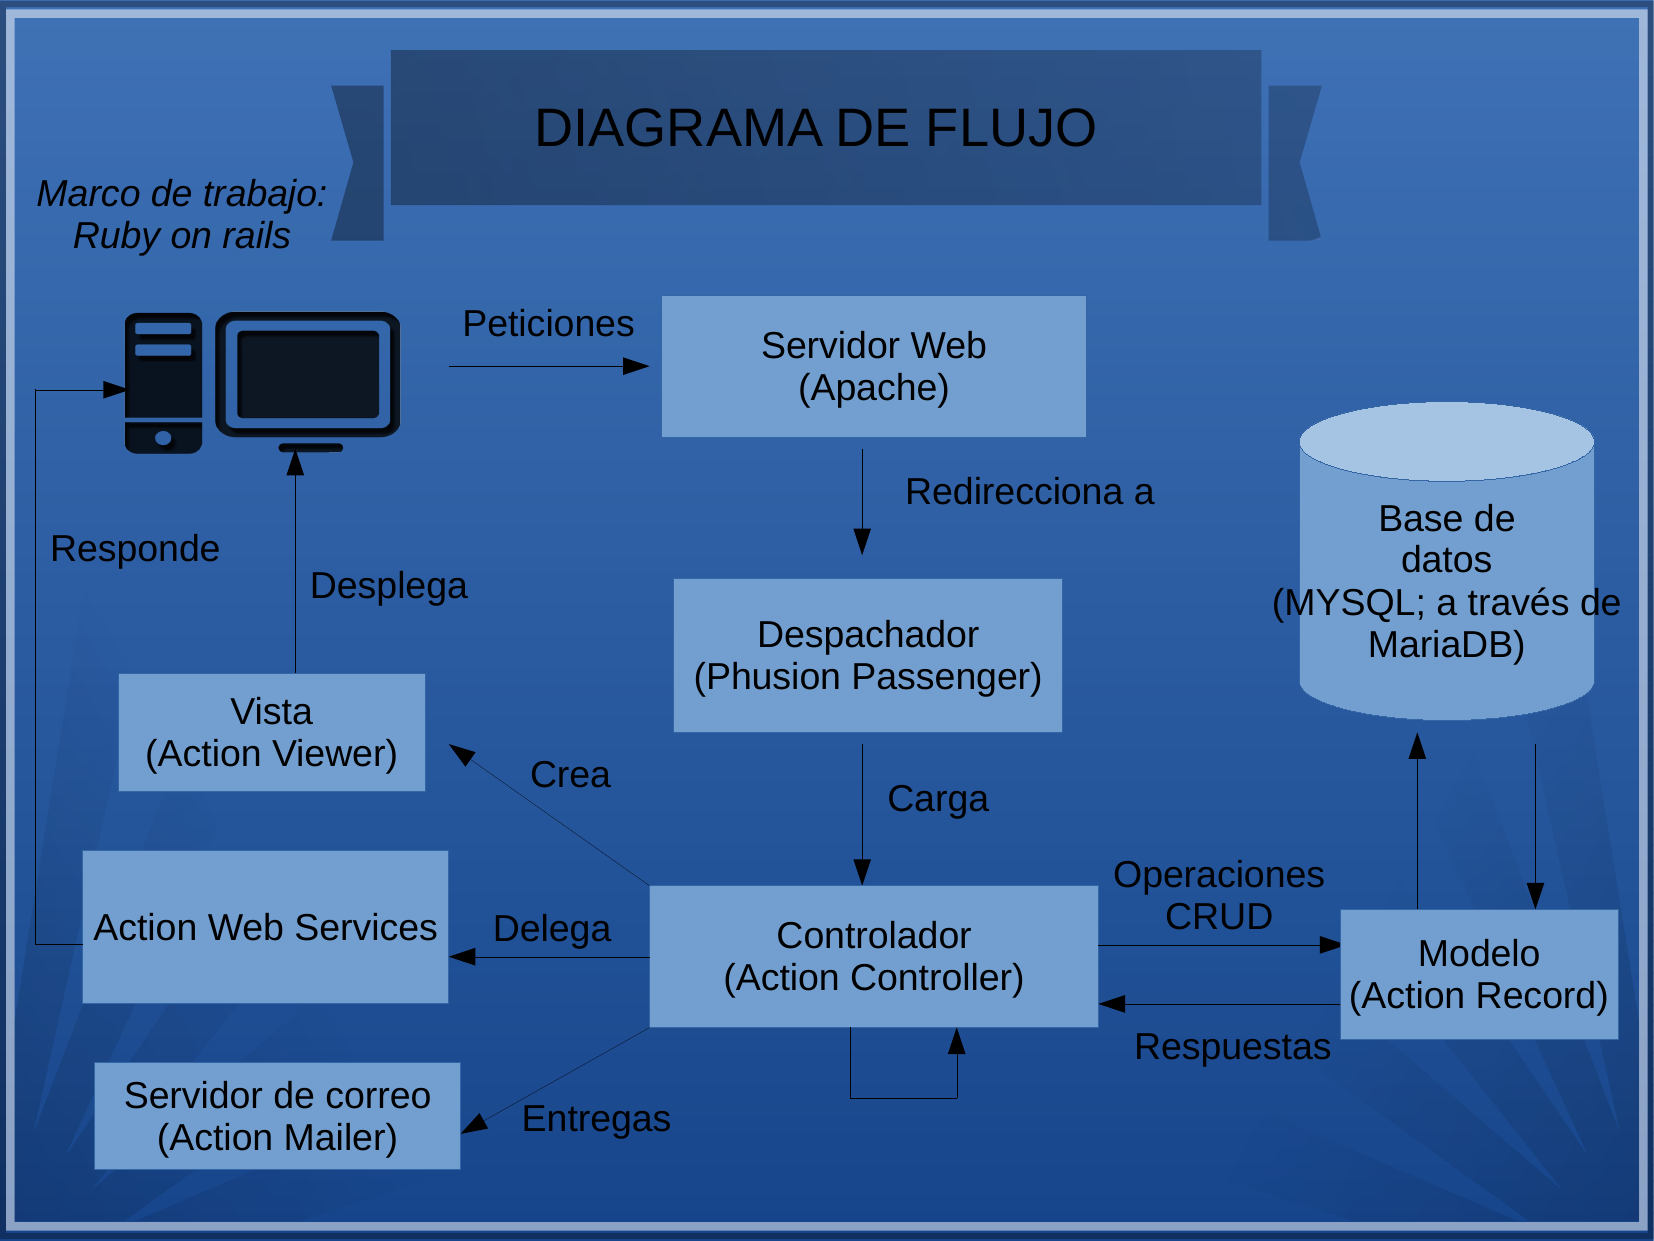

DIAGRAMA DE FLUJO
Marco de trabajo:
Ruby on rails
Peticiones
Servidor Web
(Apache)
Base de
datos
(MYSQL; a través de
MariaDB)
Redirecciona a
Responde
Desplega
Despachador
(Phusion Passenger)
Vista
(Action Viewer)
Crea
Carga
Operaciones
CRUD
Action Web Services
Controlador
(Action Controller)
Delega
Modelo
(Action Record)
Respuestas
Servidor de correo
(Action Mailer)
Entregas